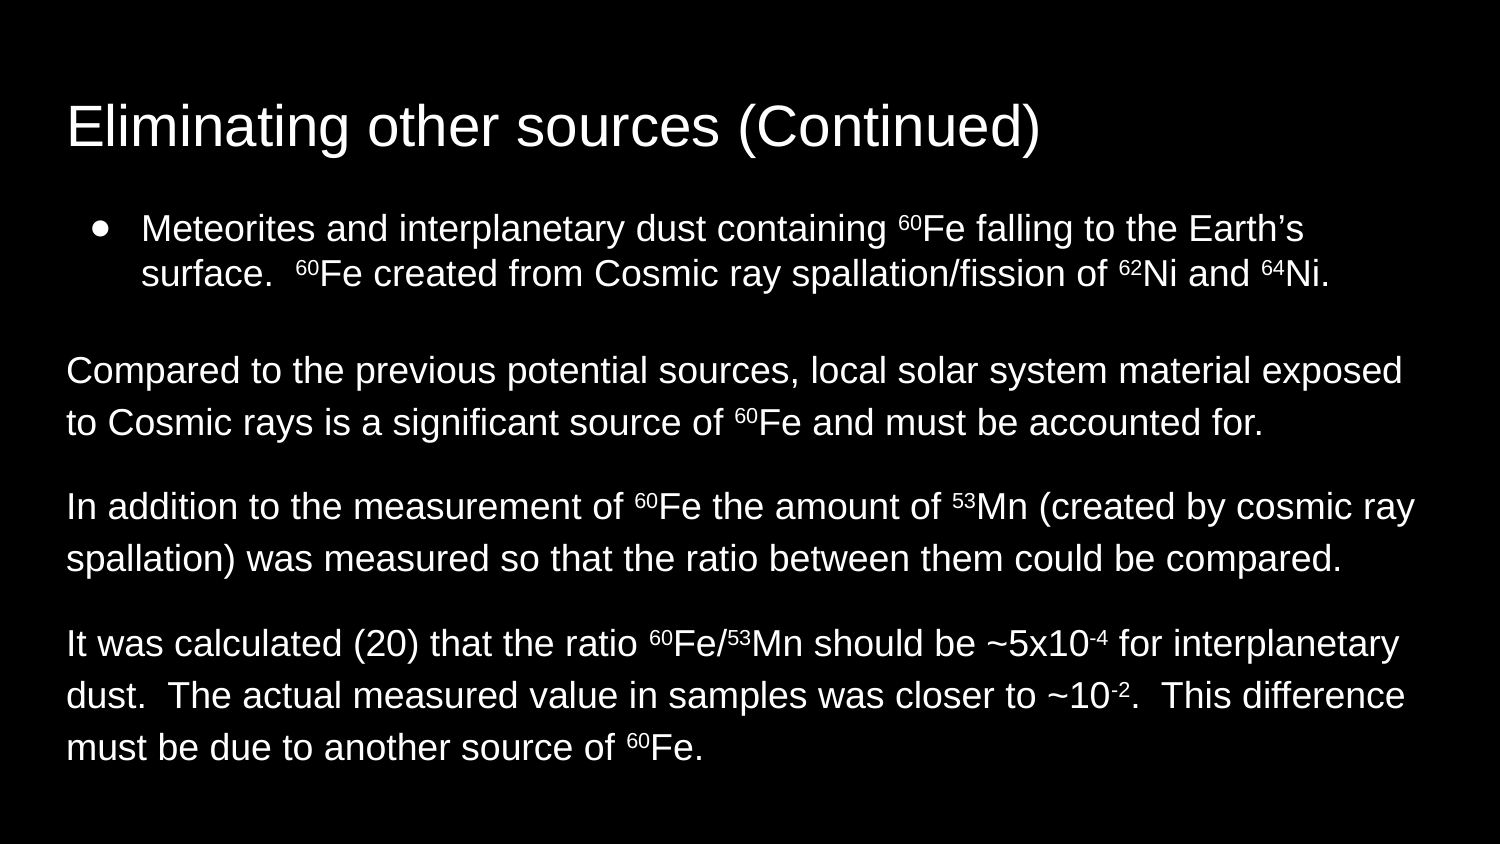

# Eliminating other sources (Continued)
Meteorites and interplanetary dust containing 60Fe falling to the Earth’s surface. 60Fe created from Cosmic ray spallation/fission of 62Ni and 64Ni.
Compared to the previous potential sources, local solar system material exposed to Cosmic rays is a significant source of 60Fe and must be accounted for.
In addition to the measurement of 60Fe the amount of 53Mn (created by cosmic ray spallation) was measured so that the ratio between them could be compared.
It was calculated (20) that the ratio 60Fe/53Mn should be ~5x10-4 for interplanetary dust. The actual measured value in samples was closer to ~10-2. This difference must be due to another source of 60Fe.